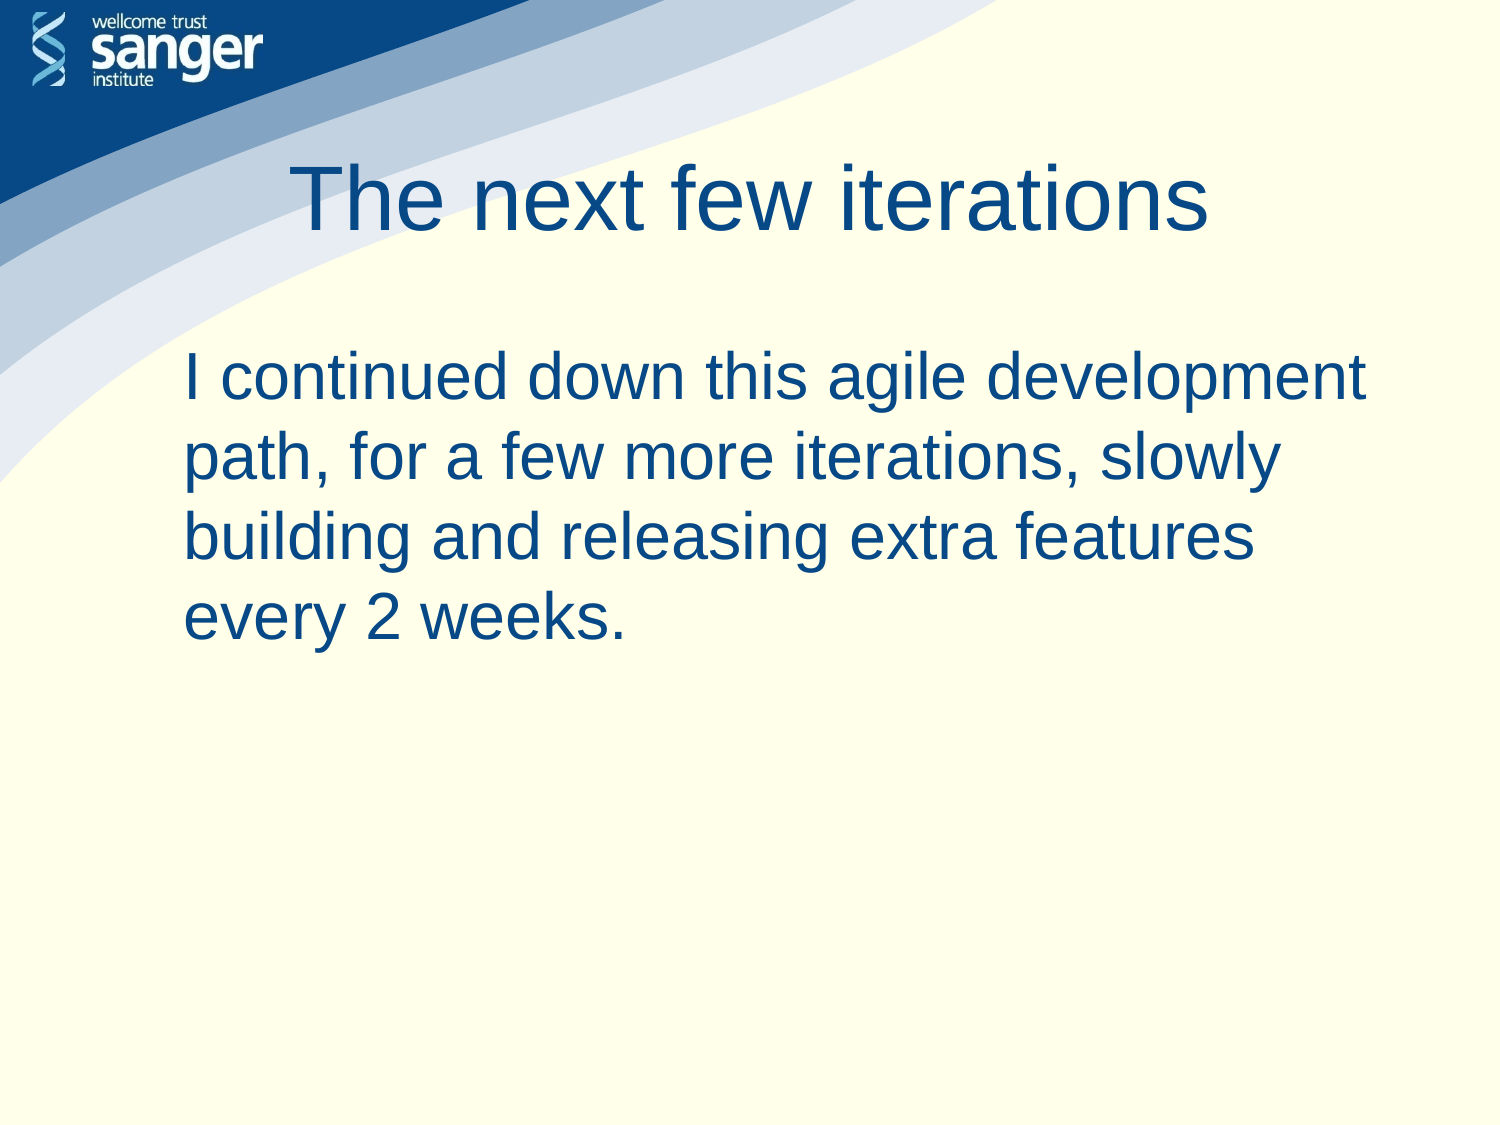

# The next few iterations
I continued down this agile development path, for a few more iterations, slowly building and releasing extra features every 2 weeks.